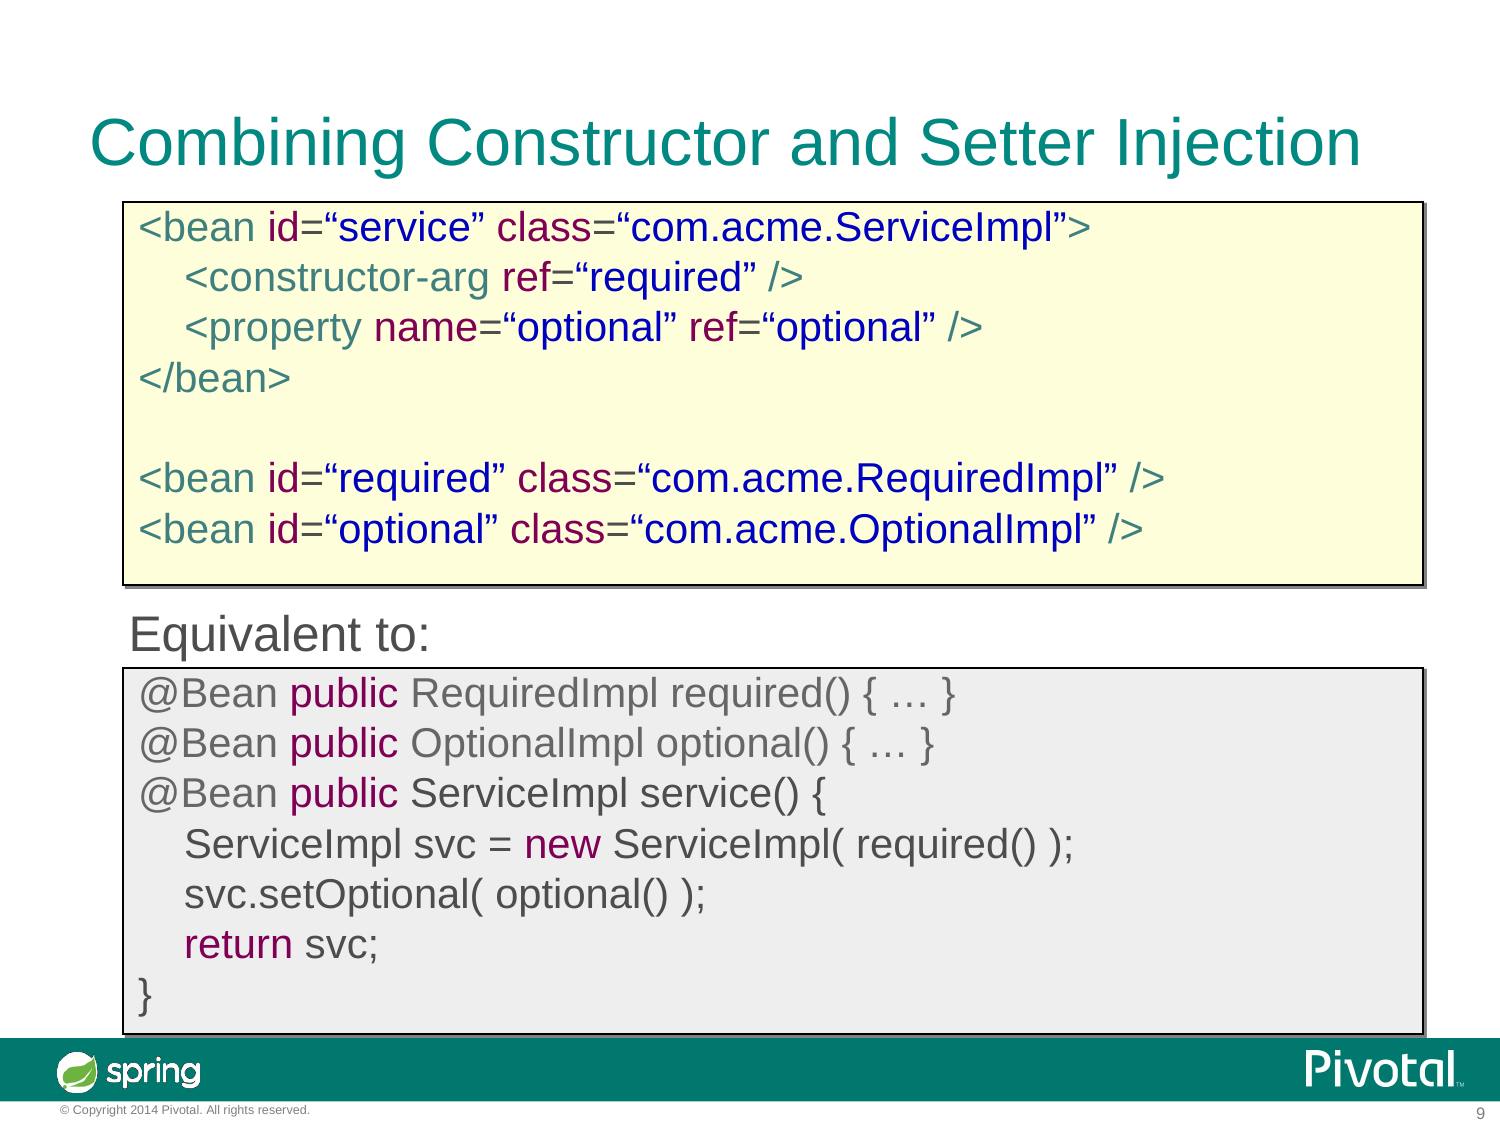

# Combining Constructor and Setter Injection
<bean id=“service” class=“com.acme.ServiceImpl”>
 <constructor-arg ref=“required” />
 <property name=“optional” ref=“optional” />
</bean>
<bean id=“required” class=“com.acme.RequiredImpl” />
<bean id=“optional” class=“com.acme.OptionalImpl” />
Equivalent to:
@Bean public RequiredImpl required() { … }
@Bean public OptionalImpl optional() { … }
@Bean public ServiceImpl service() {
 ServiceImpl svc = new ServiceImpl( required() );
 svc.setOptional( optional() );
 return svc;
}